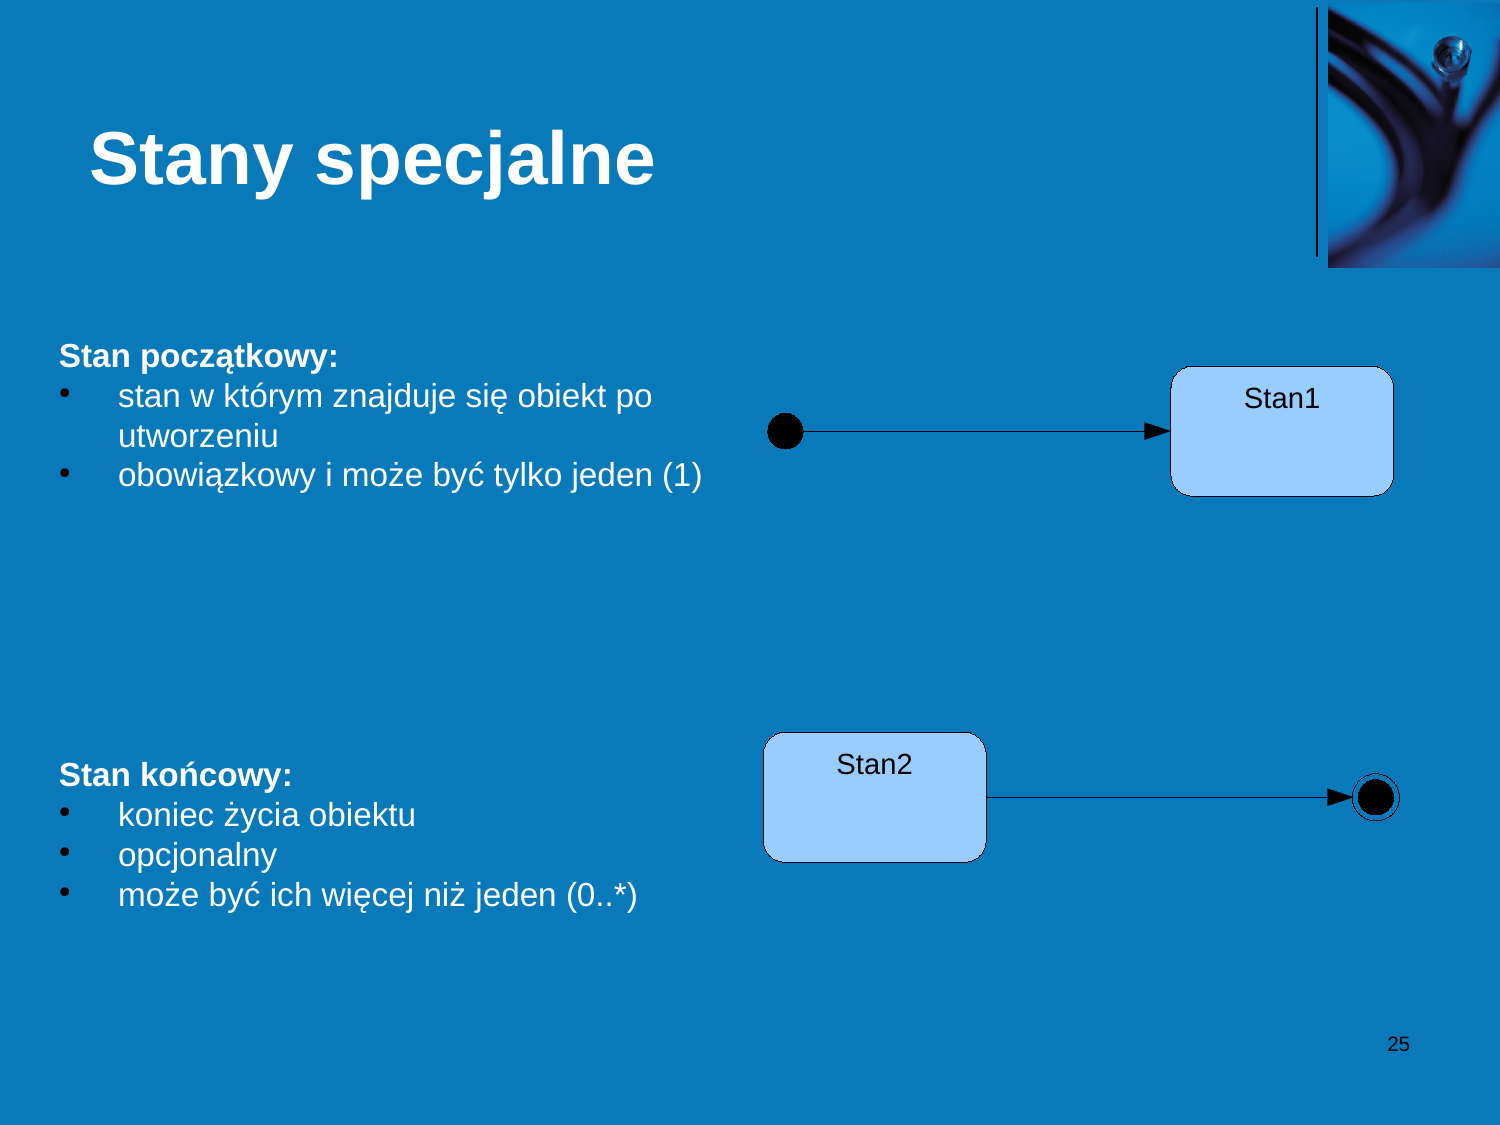

# Stany specjalne
Stan początkowy:
stan w którym znajduje się obiekt po utworzeniu
obowiązkowy i może być tylko jeden (1)
Stan1
Stan2
Stan końcowy:
koniec życia obiektu
opcjonalny
może być ich więcej niż jeden (0..*)
25